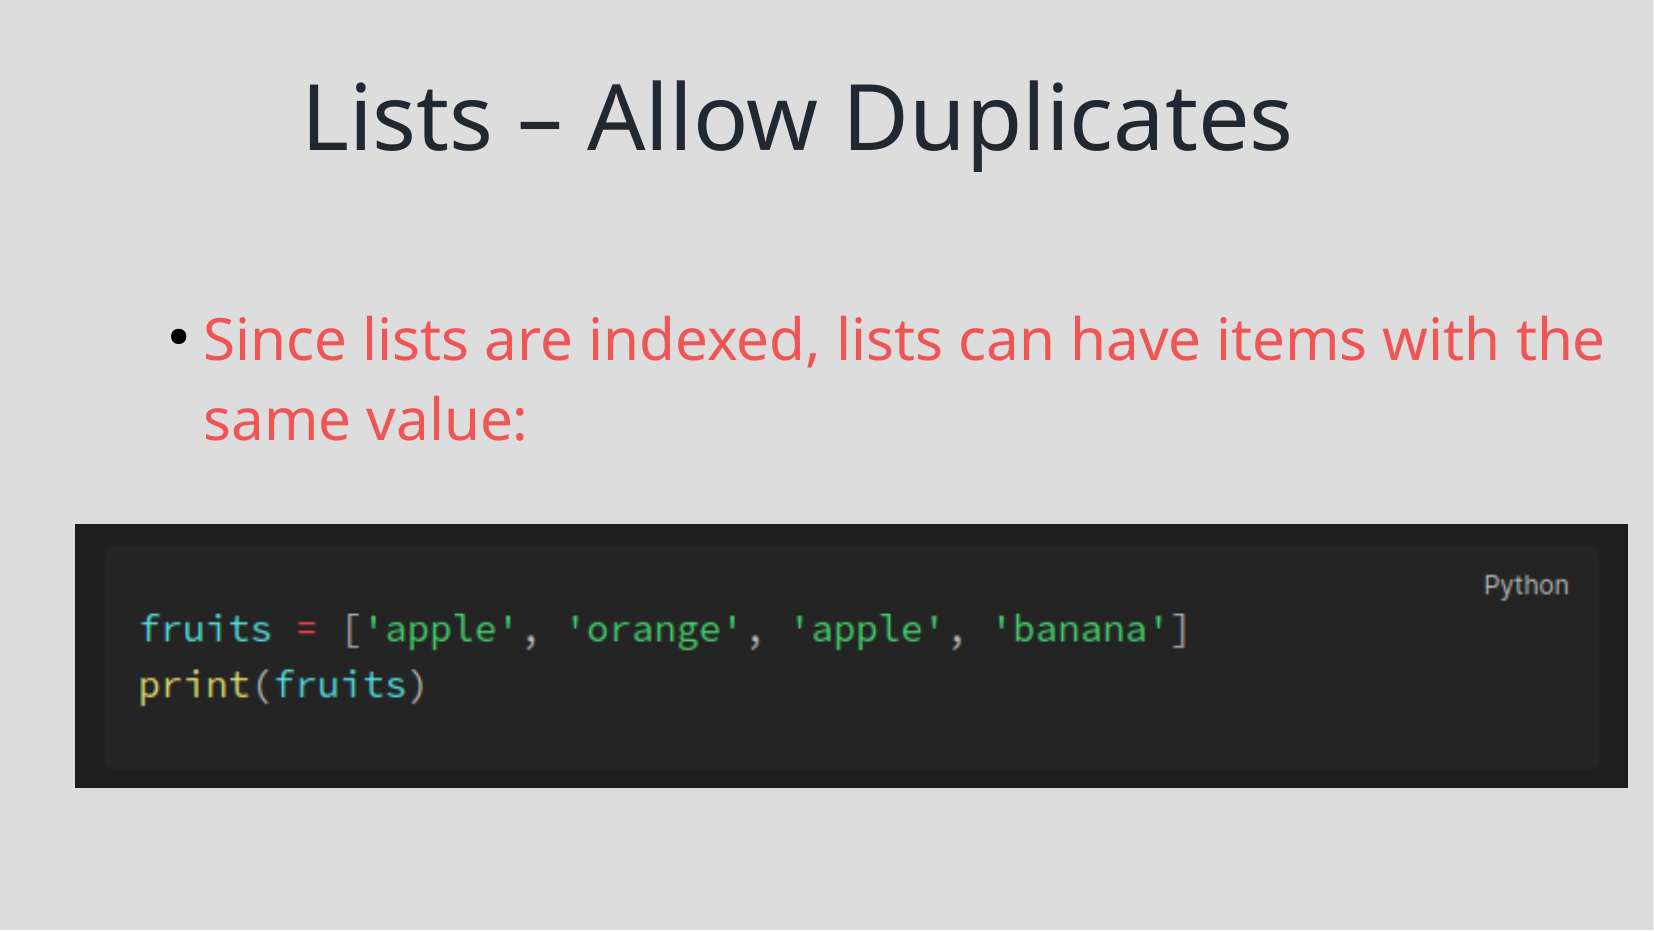

# Lists – Allow Duplicates
Since lists are indexed, lists can have items with the same value: